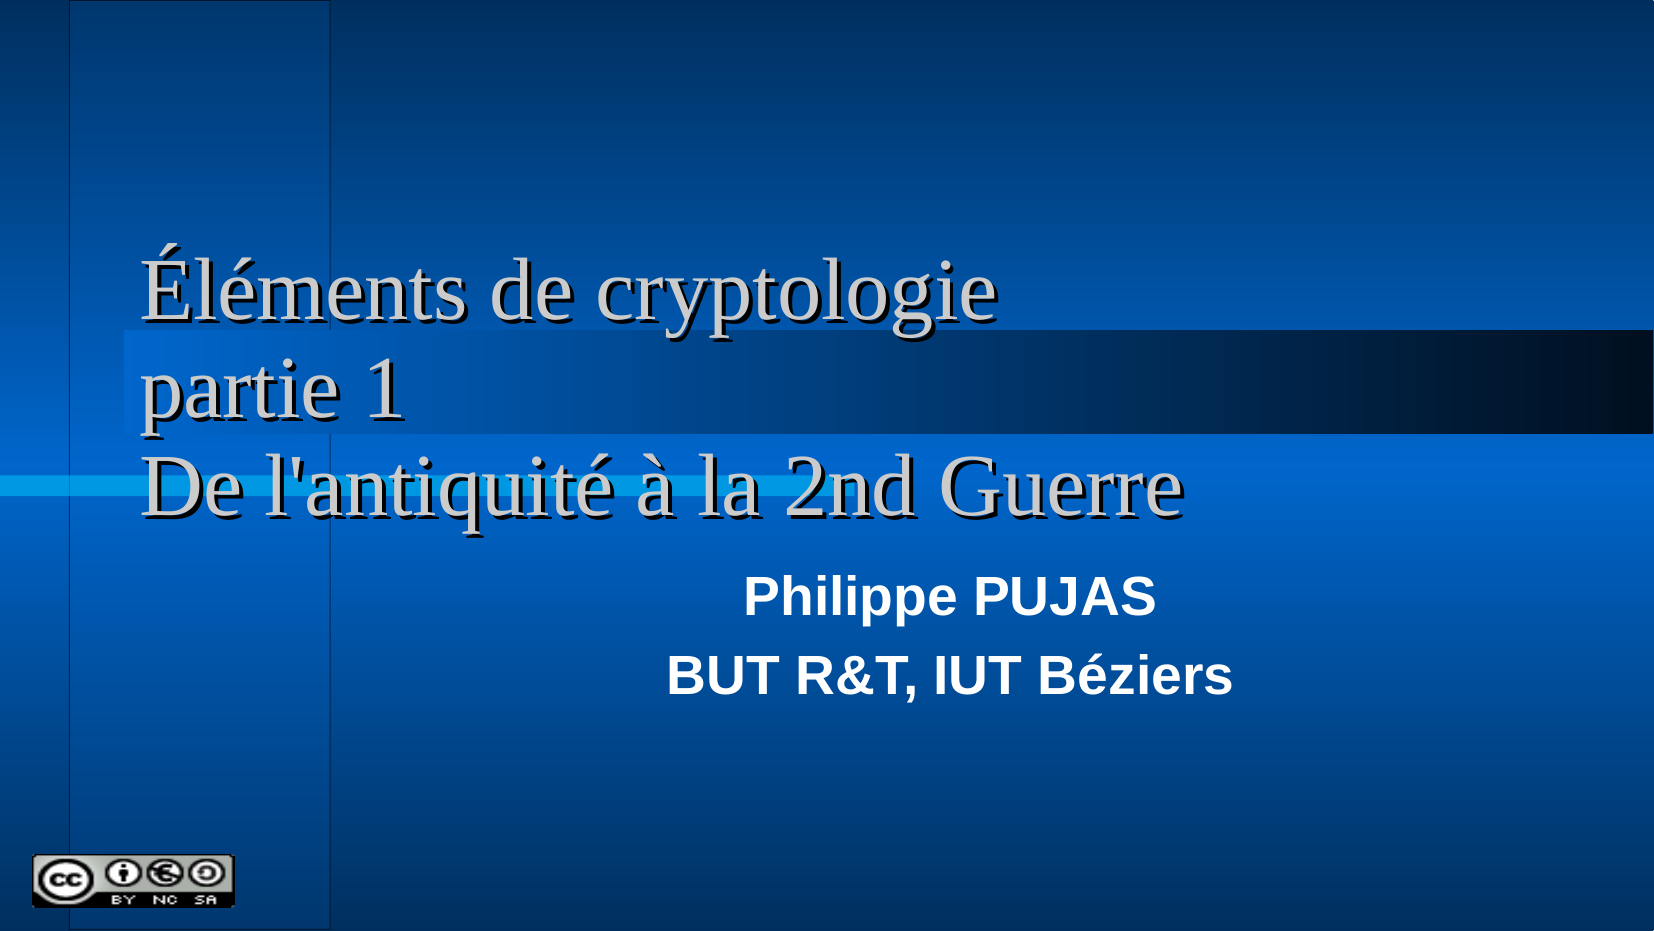

# Éléments de cryptologie partie 1 De l'antiquité à la 2nd Guerre
Philippe PUJAS
BUT R&T, IUT Béziers